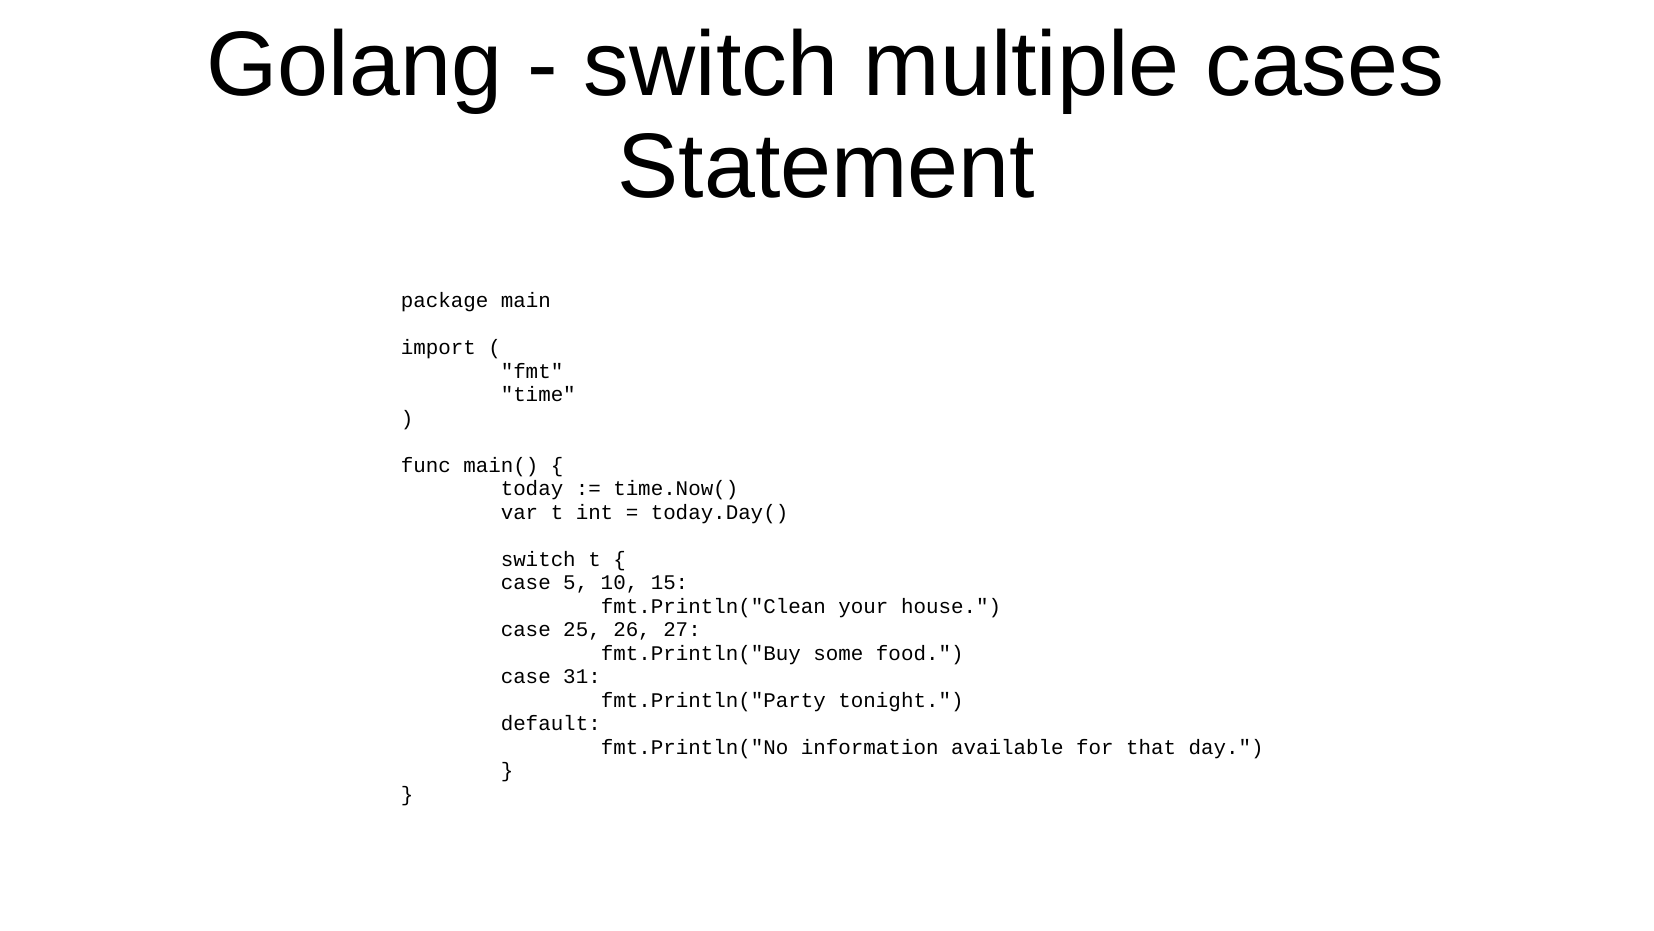

# Golang - switch multiple cases Statement
package main
import (
 "fmt"
 "time"
)
func main() {
 today := time.Now()
 var t int = today.Day()
 switch t {
 case 5, 10, 15:
 fmt.Println("Clean your house.")
 case 25, 26, 27:
 fmt.Println("Buy some food.")
 case 31:
 fmt.Println("Party tonight.")
 default:
 fmt.Println("No information available for that day.")
 }
}